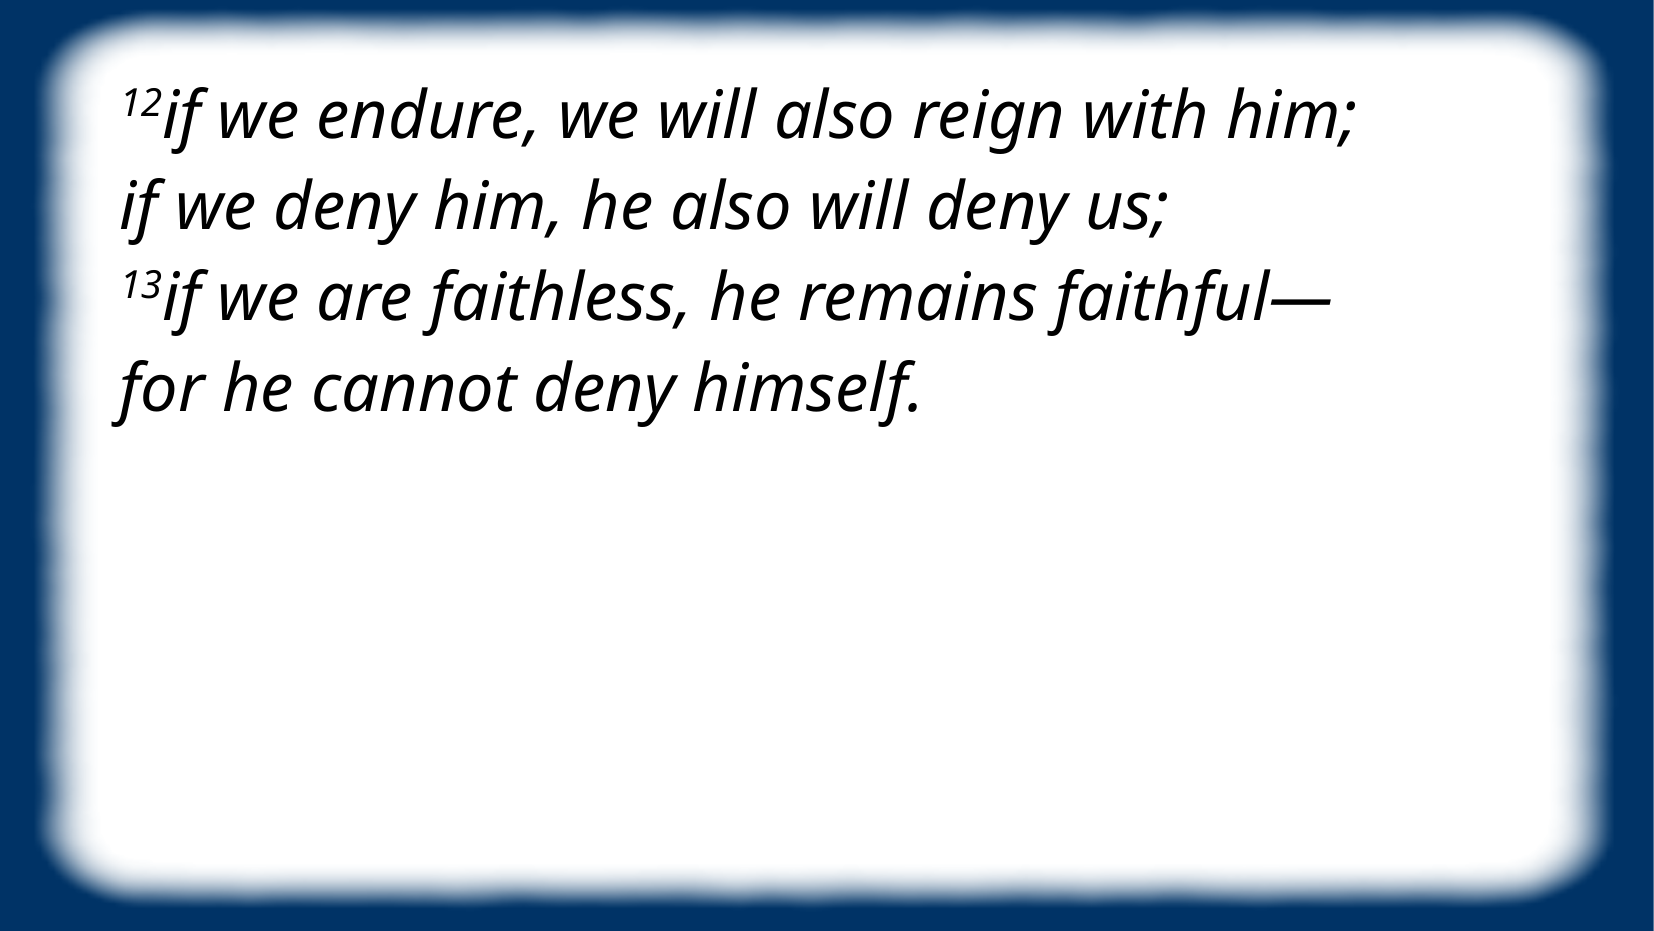

12if we endure, we will also reign with him;
if we deny him, he also will deny us;
13if we are faithless, he remains faithful—
for he cannot deny himself.